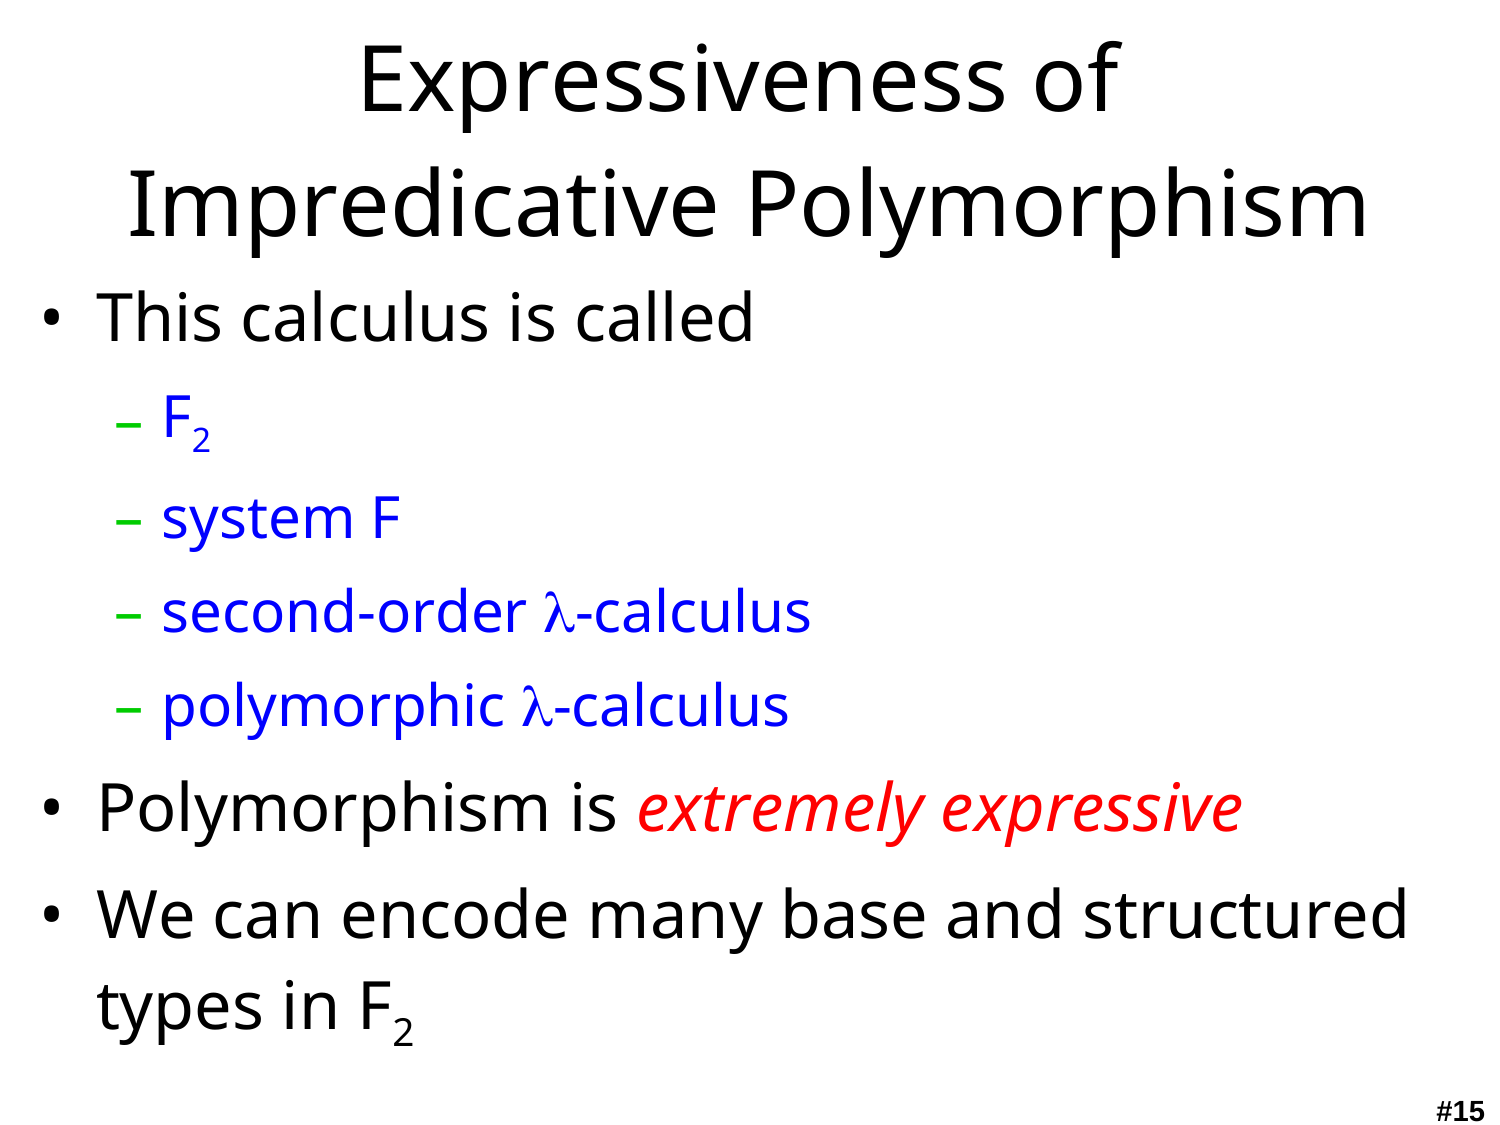

# Expressiveness of Impredicative Polymorphism
This calculus is called
F2
system F
second-order -calculus
polymorphic -calculus
Polymorphism is extremely expressive
We can encode many base and structured types in F2
15